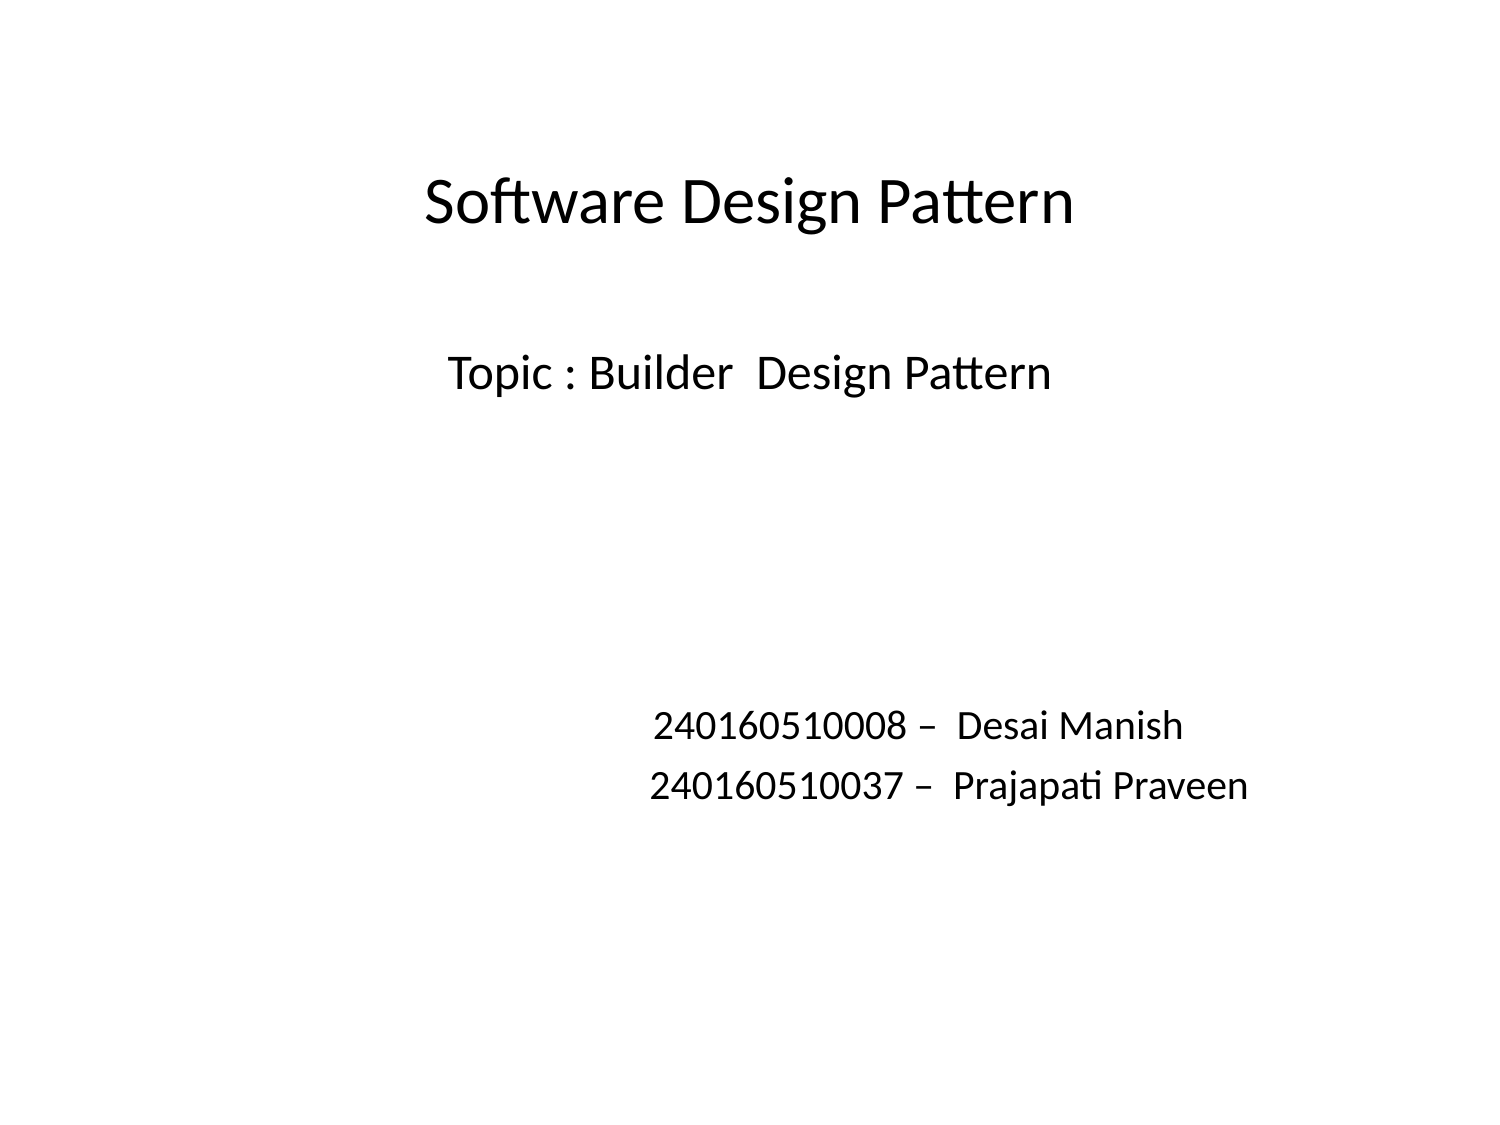

# Software Design Pattern
Topic : Builder Design Pattern
 240160510008 – Desai Manish
 240160510037 – Prajapati Praveen